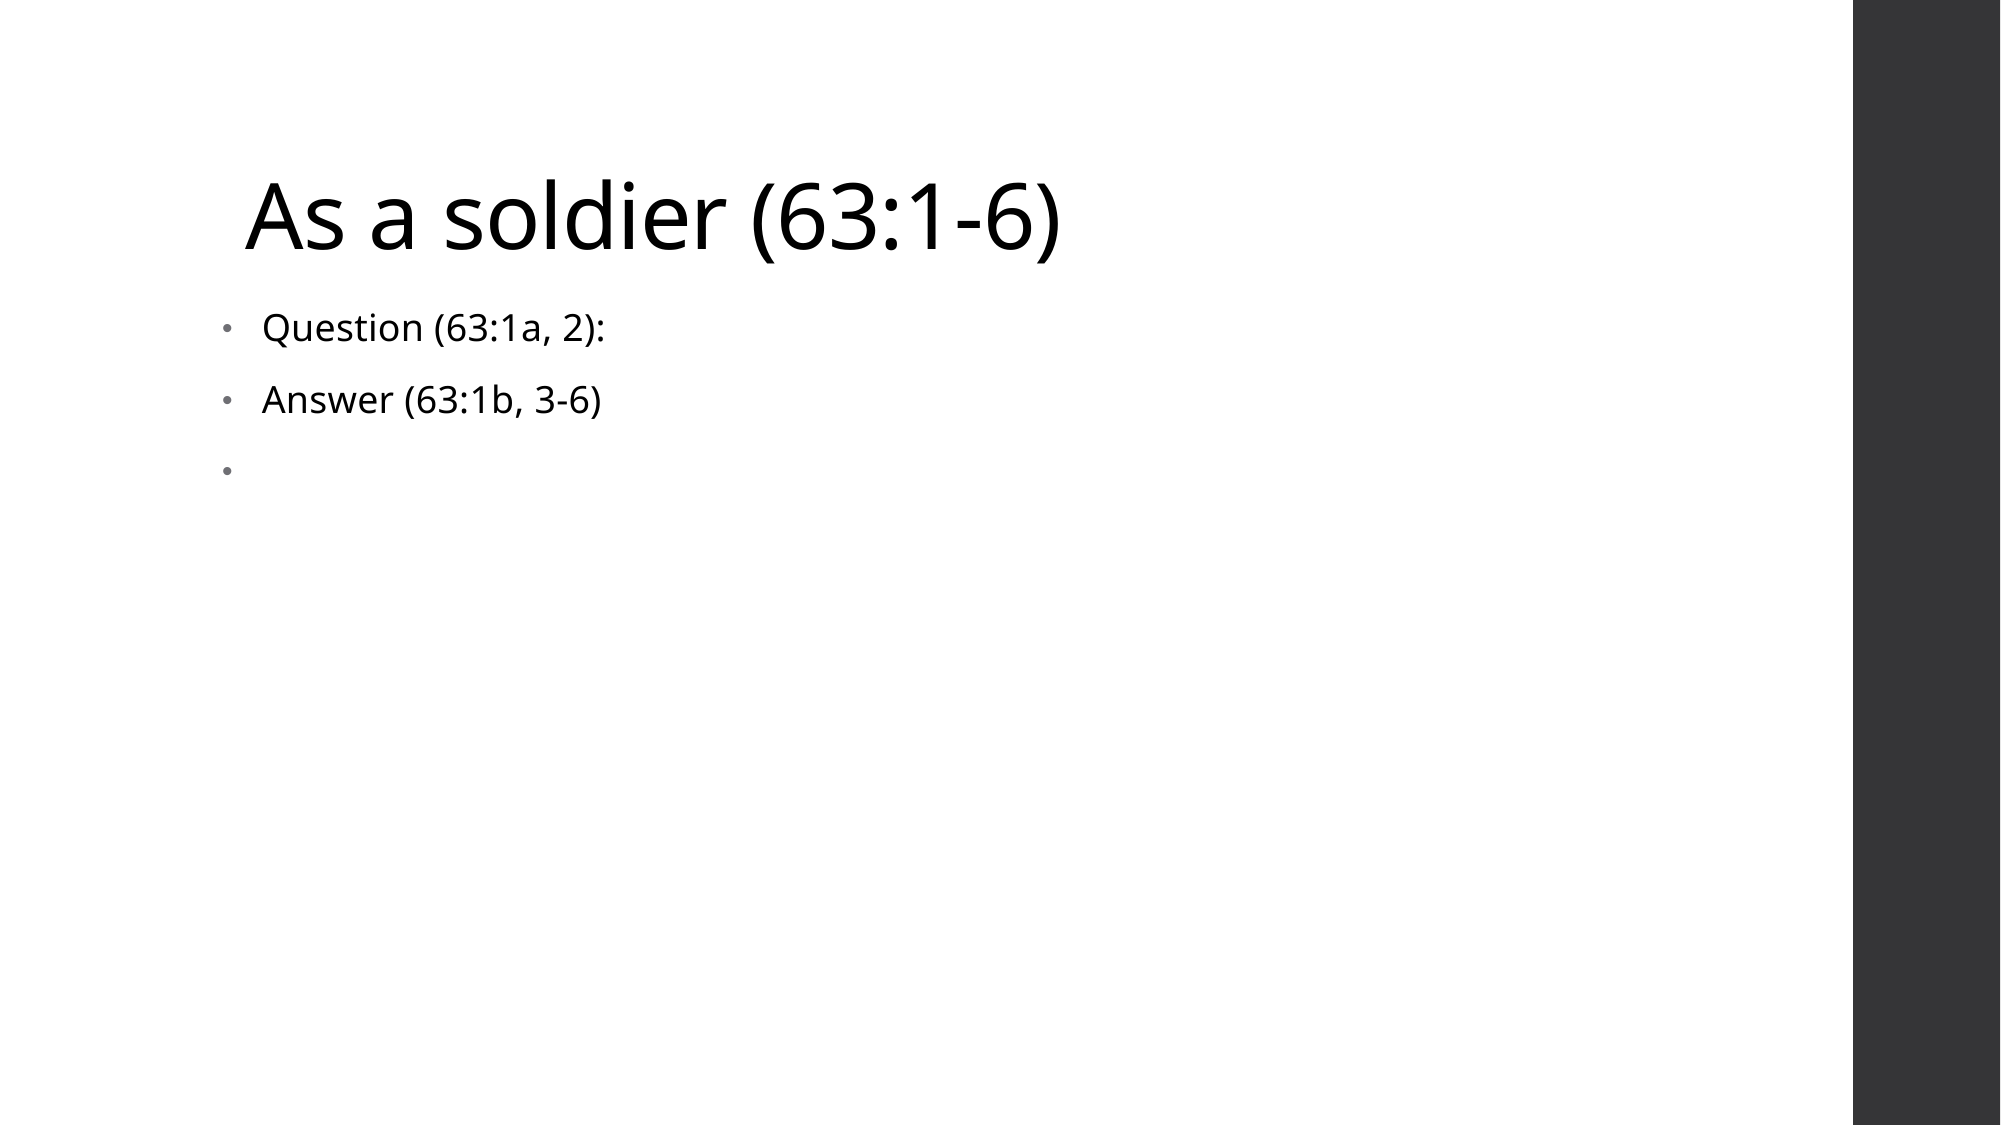

# As a soldier (63:1-6)
 Question (63:1a, 2):
 Answer (63:1b, 3-6)